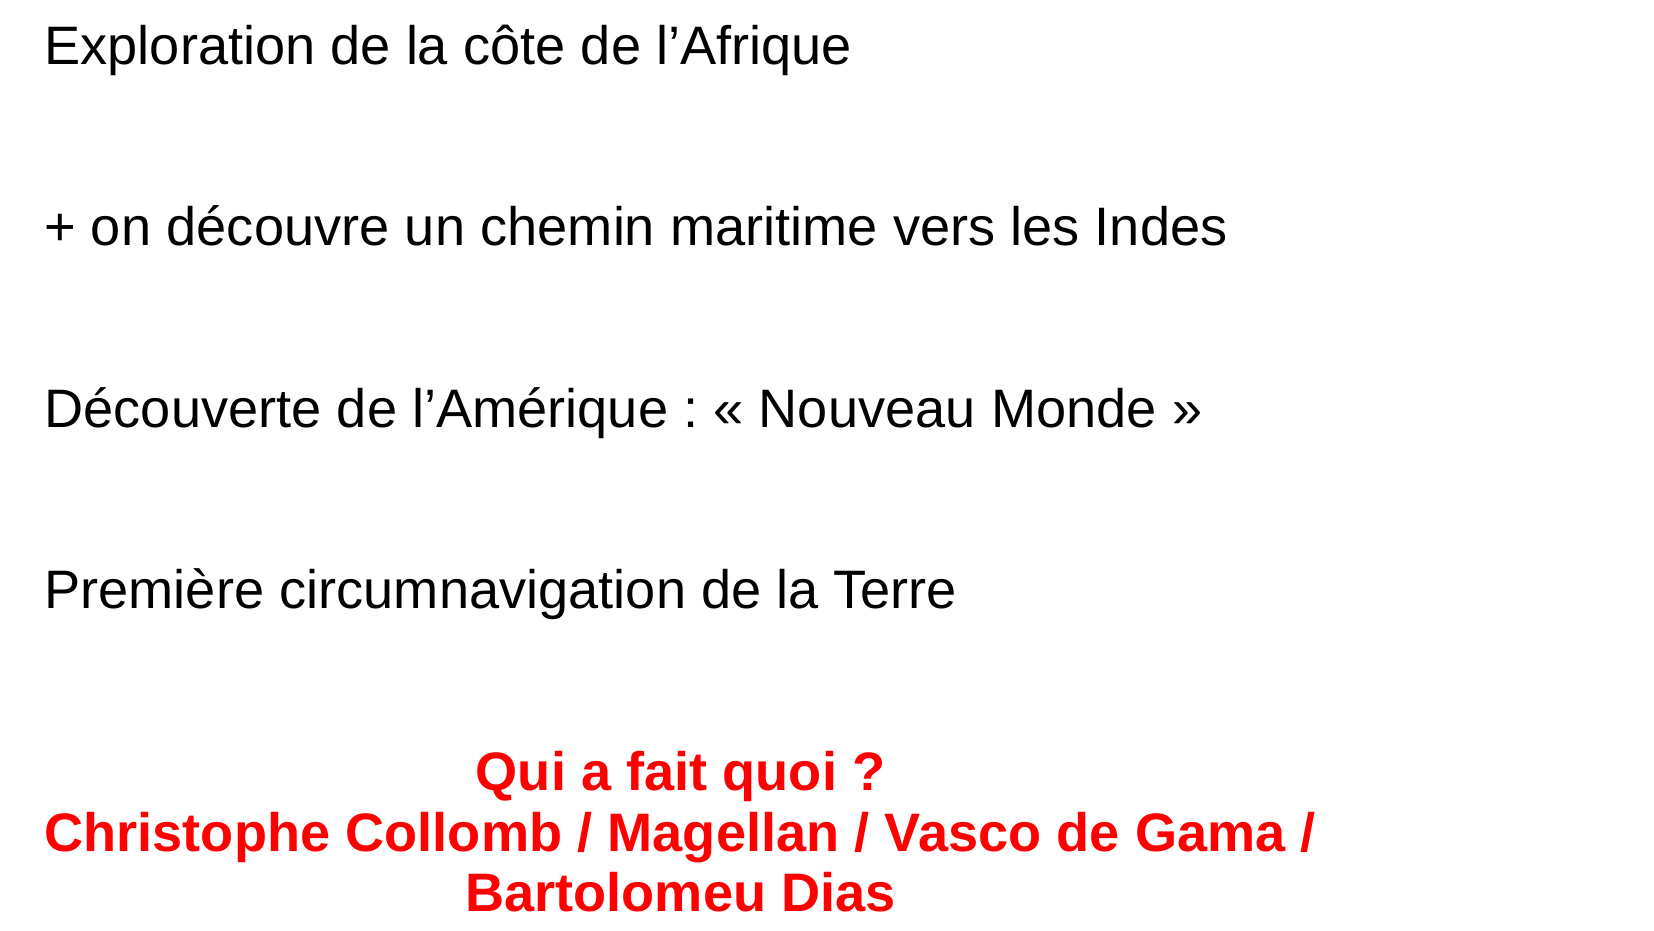

Exploration de la côte de l’Afrique
+ on découvre un chemin maritime vers les Indes
Découverte de l’Amérique : « Nouveau Monde »
Première circumnavigation de la Terre
Qui a fait quoi ?
Christophe Collomb / Magellan / Vasco de Gama / Bartolomeu Dias